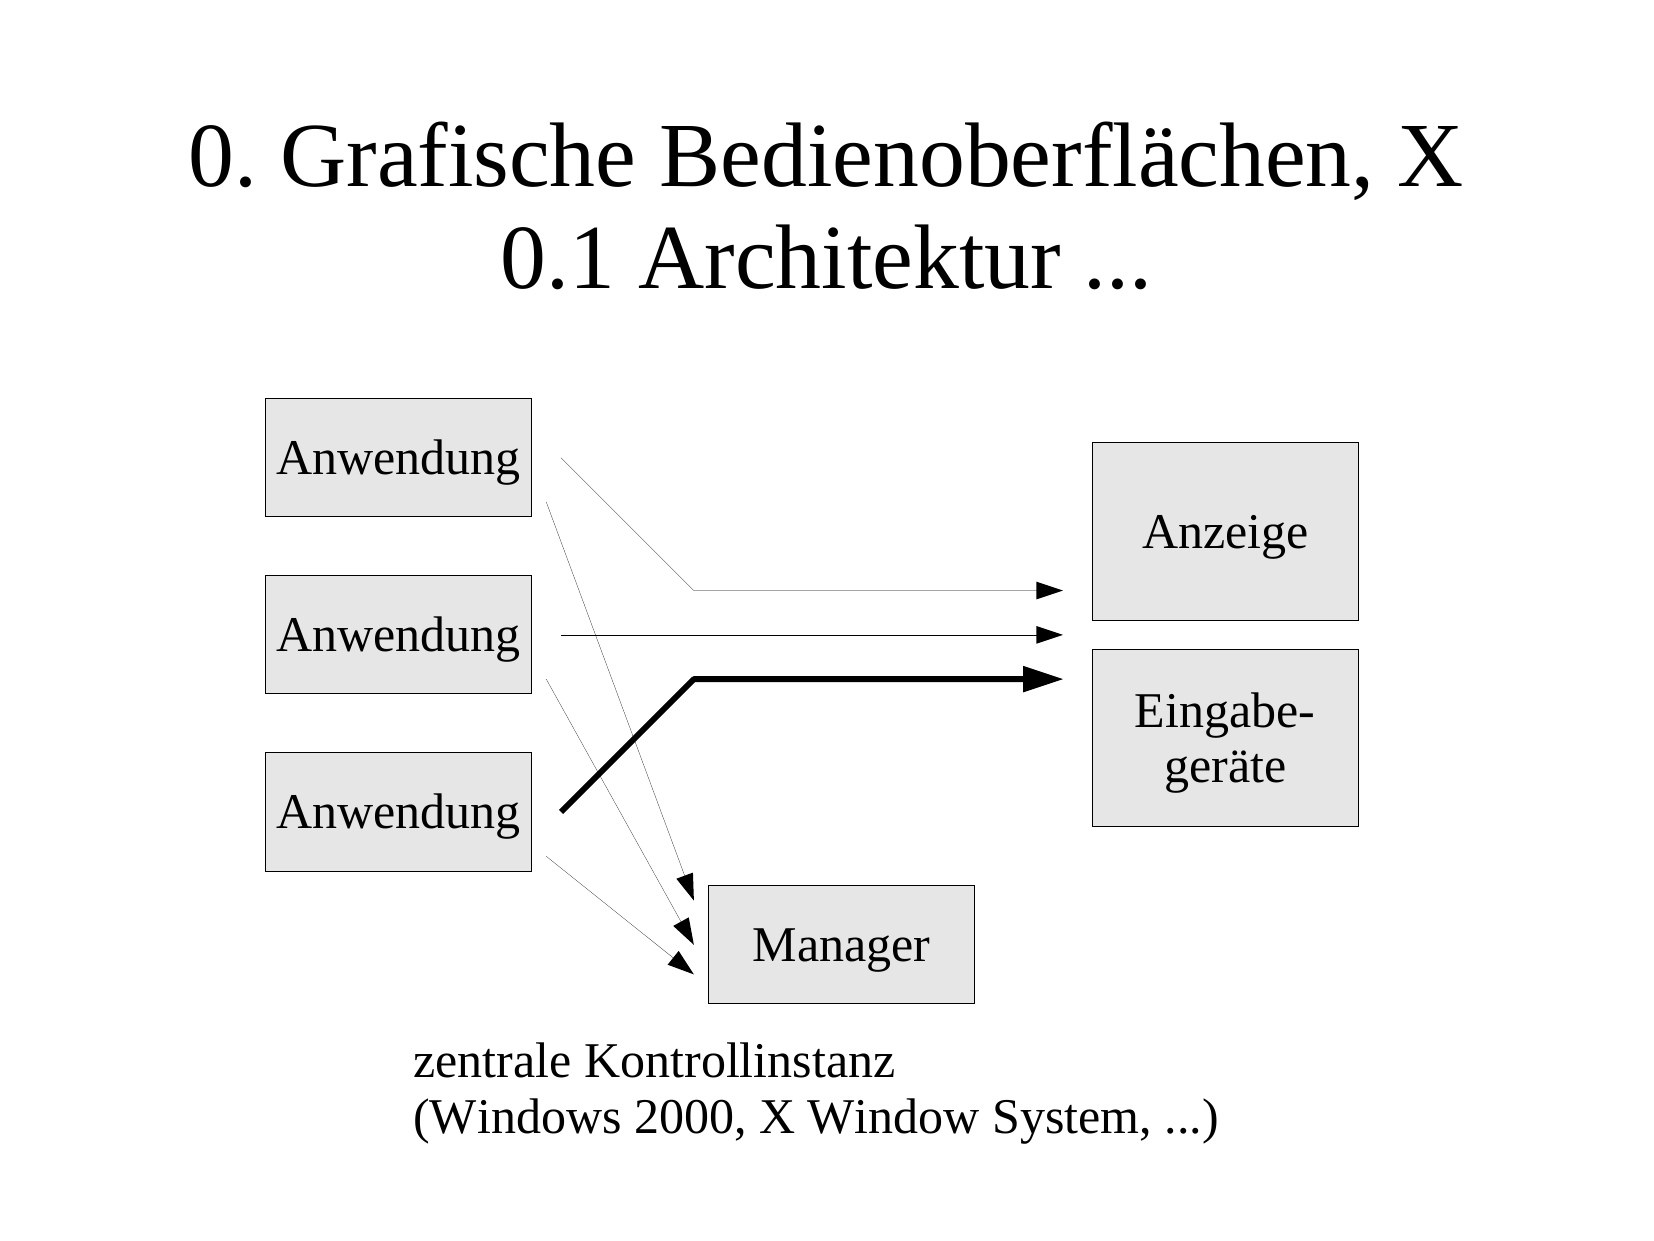

# 0. Grafische Bedienoberflächen, X 0.1 Architektur ...
Anwendung
Anzeige
Anwendung
Eingabe-
geräte
Anwendung
Manager
zentrale Kontrollinstanz
(Windows 2000, X Window System, ...)